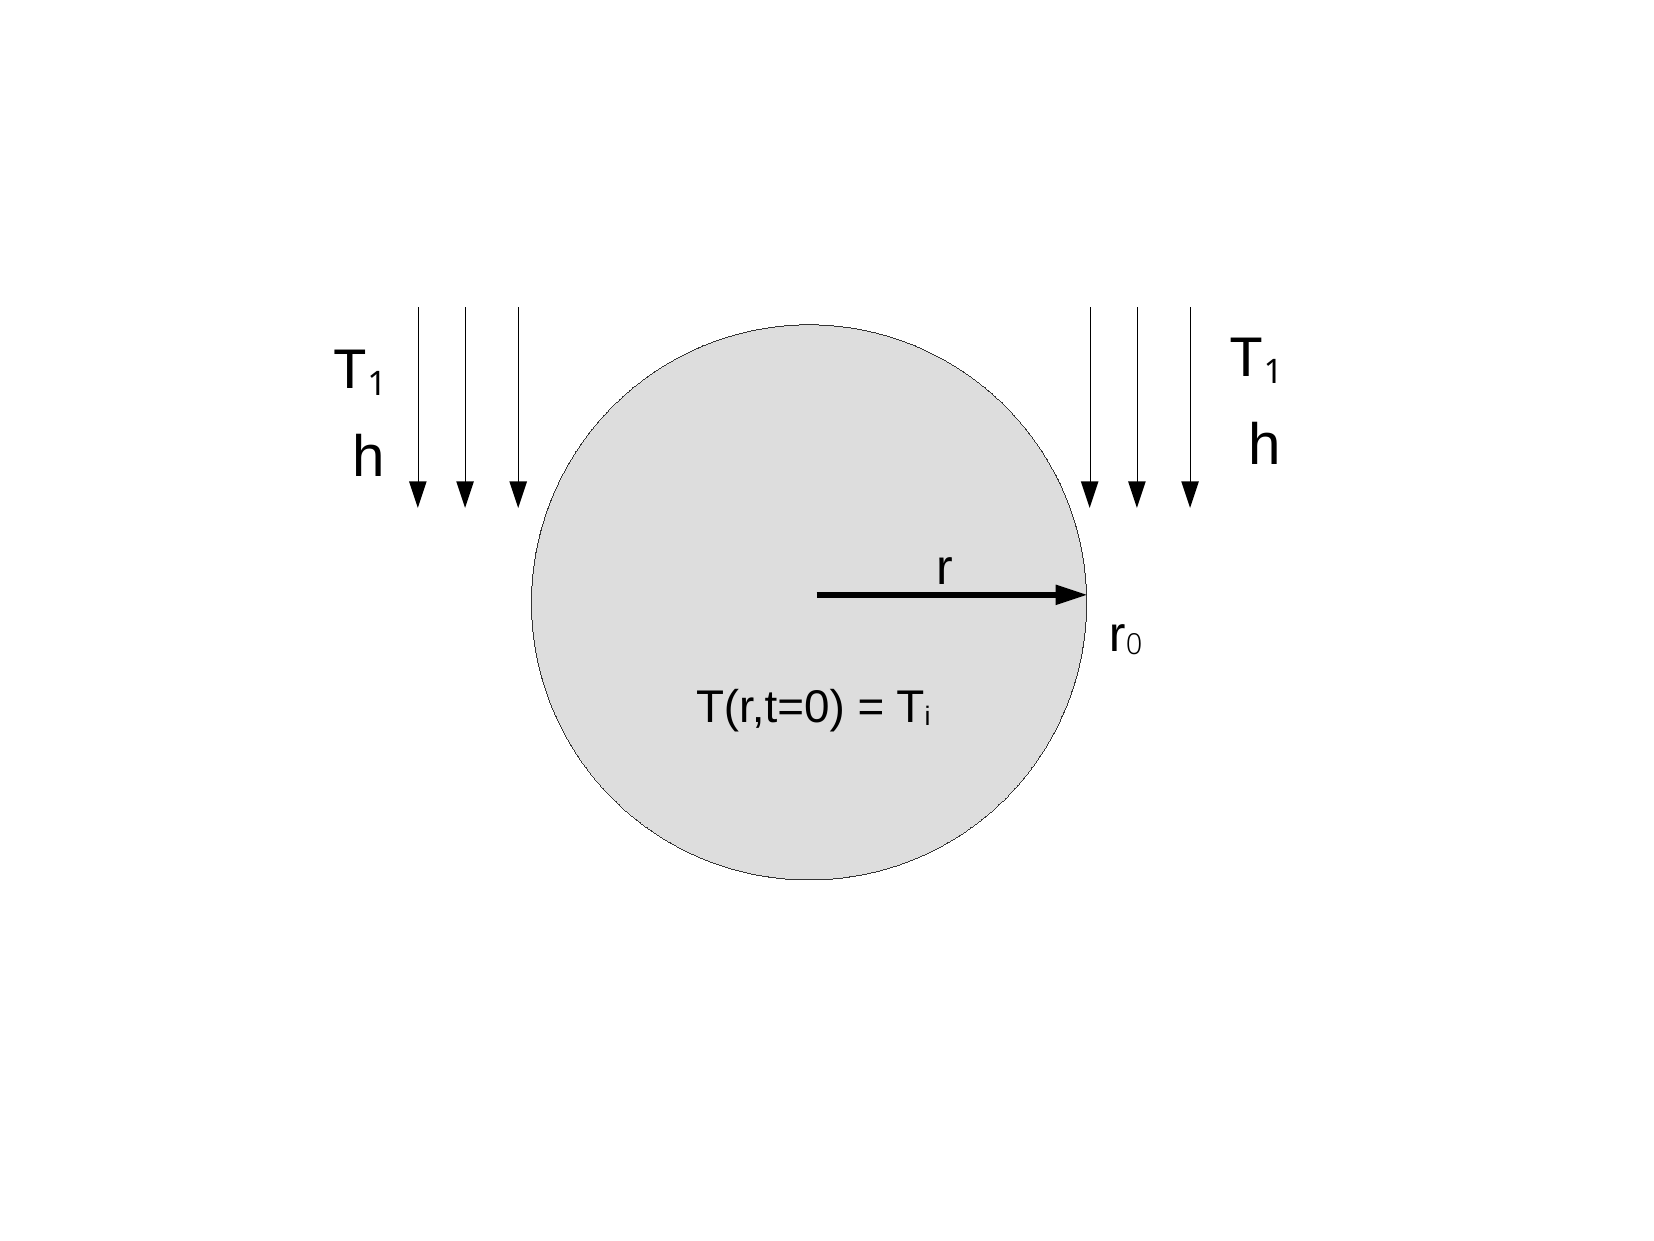

T1
T1
h
h
r
r0
T(r,t=0) = Ti